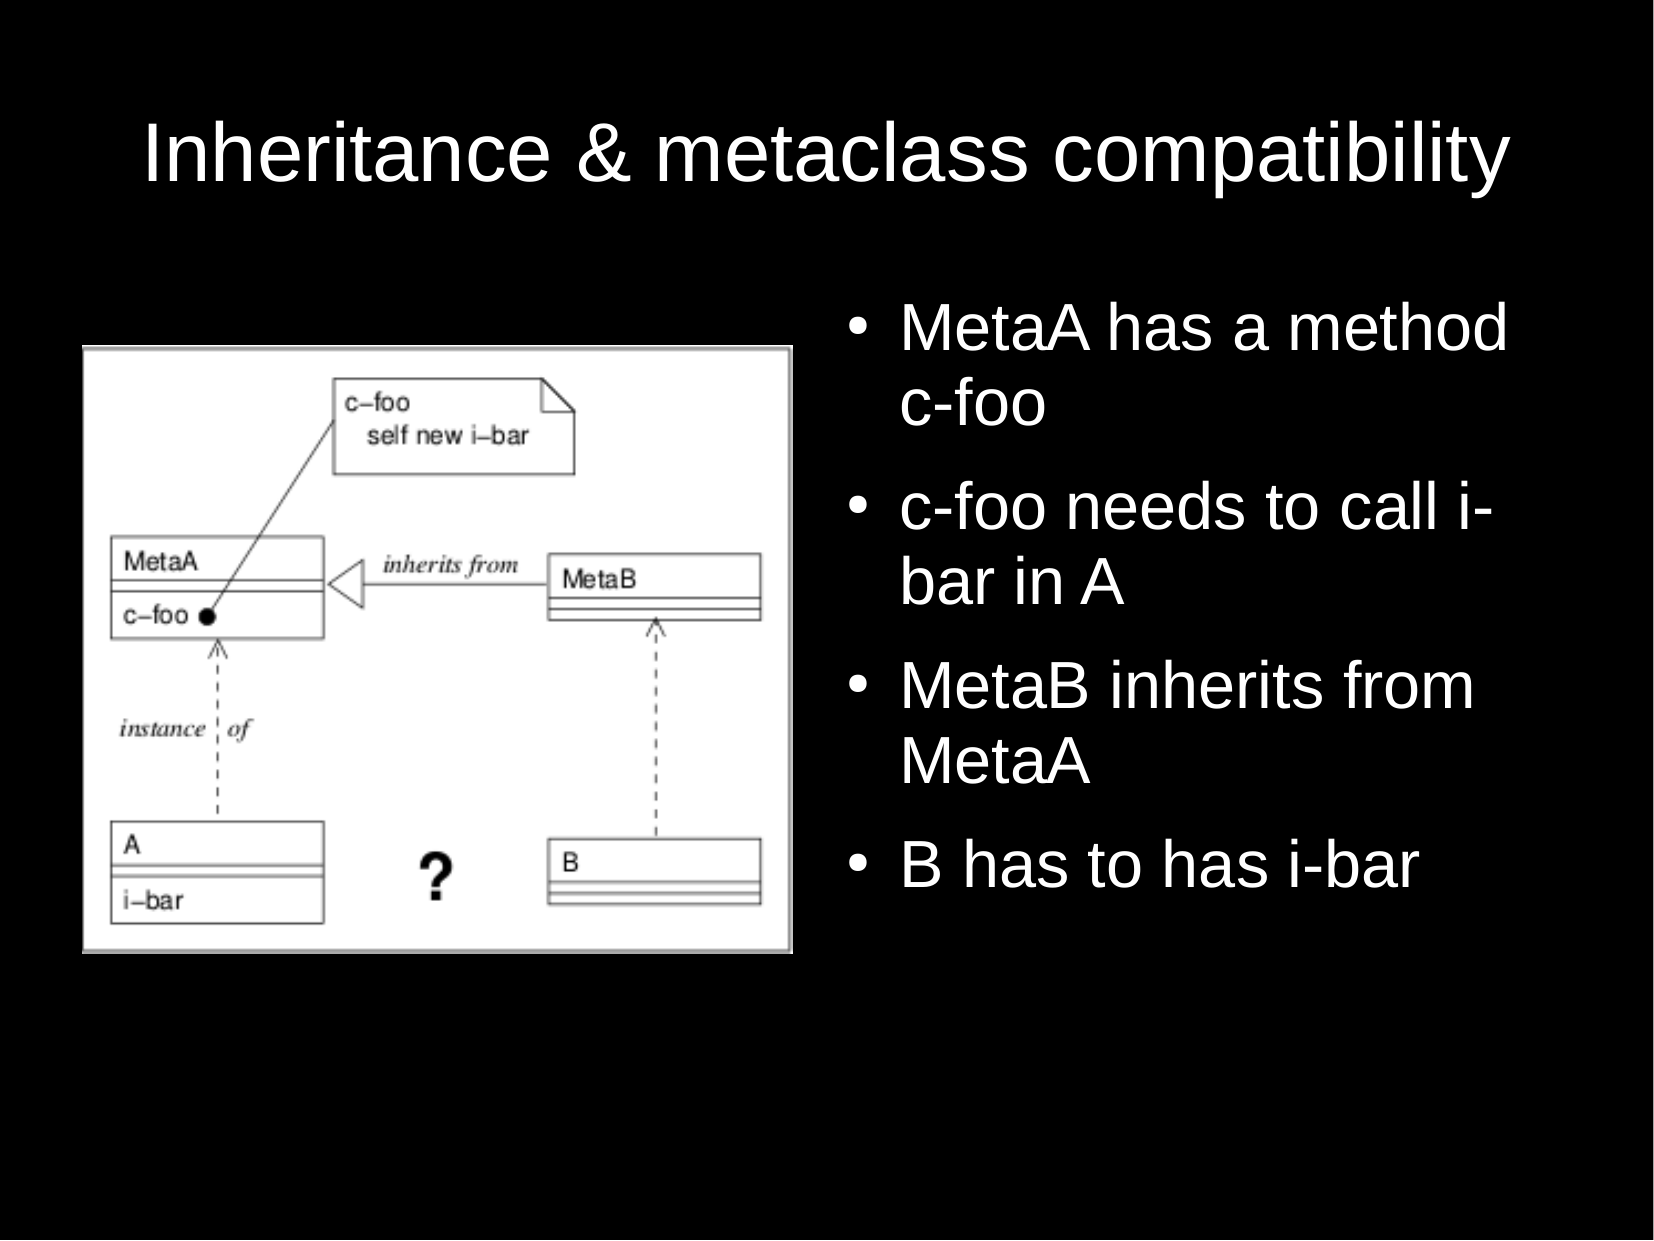

# Inheritance & metaclass compatibility
MetaA has a method c-foo
c-foo needs to call i-bar in A
MetaB inherits from MetaA
B has to has i-bar